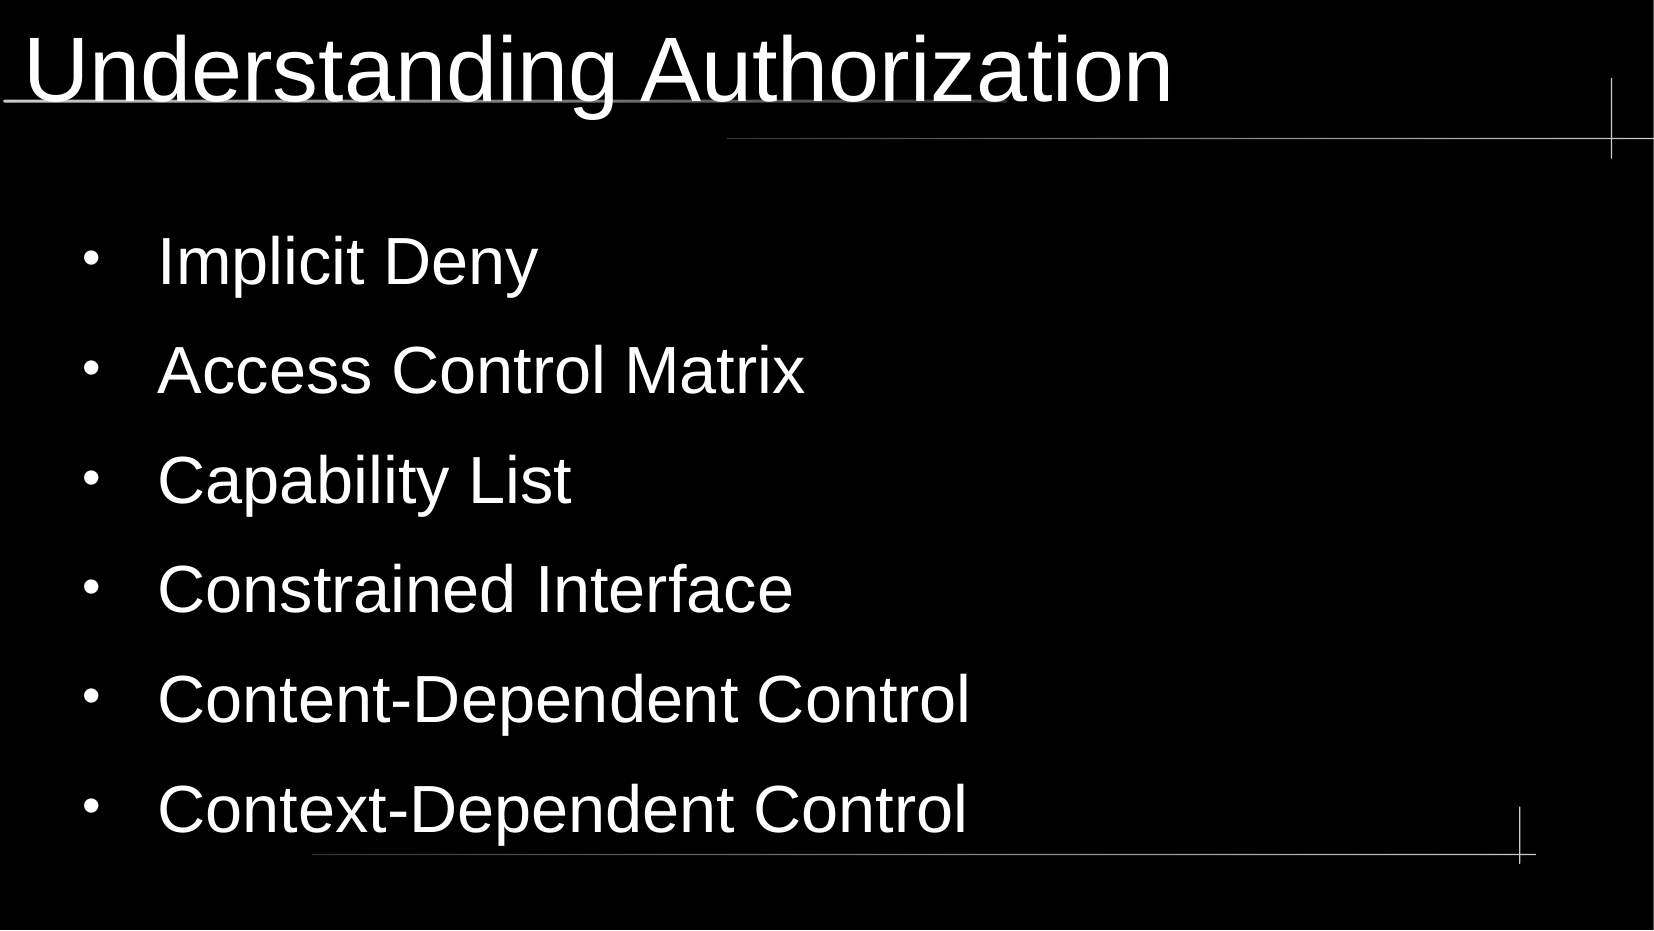

# Understanding Authorization
Implicit Deny
Access Control Matrix
Capability List
Constrained Interface
Content-Dependent Control
Context-Dependent Control